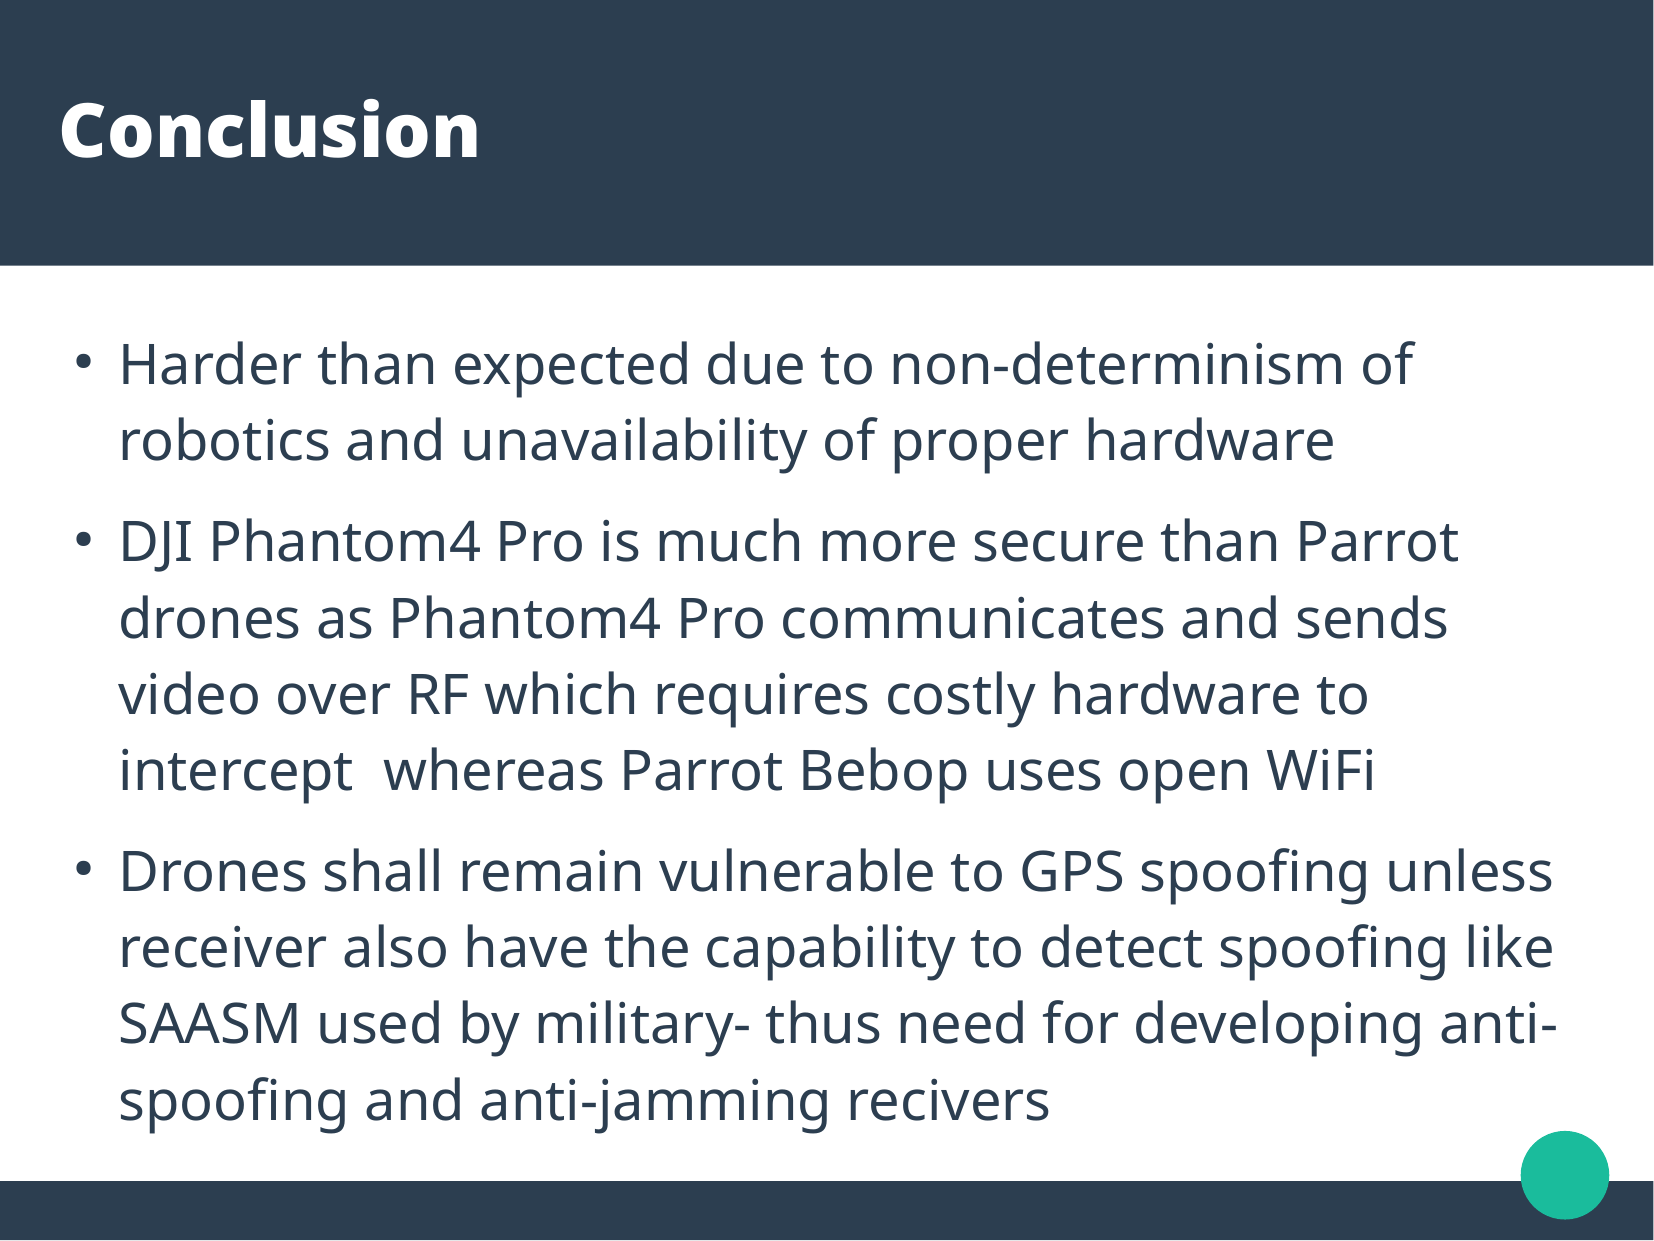

# Conclusion
Harder than expected due to non-determinism of robotics and unavailability of proper hardware
DJI Phantom4 Pro is much more secure than Parrot drones as Phantom4 Pro communicates and sends video over RF which requires costly hardware to intercept whereas Parrot Bebop uses open WiFi
Drones shall remain vulnerable to GPS spoofing unless receiver also have the capability to detect spoofing like SAASM used by military- thus need for developing anti-spoofing and anti-jamming recivers